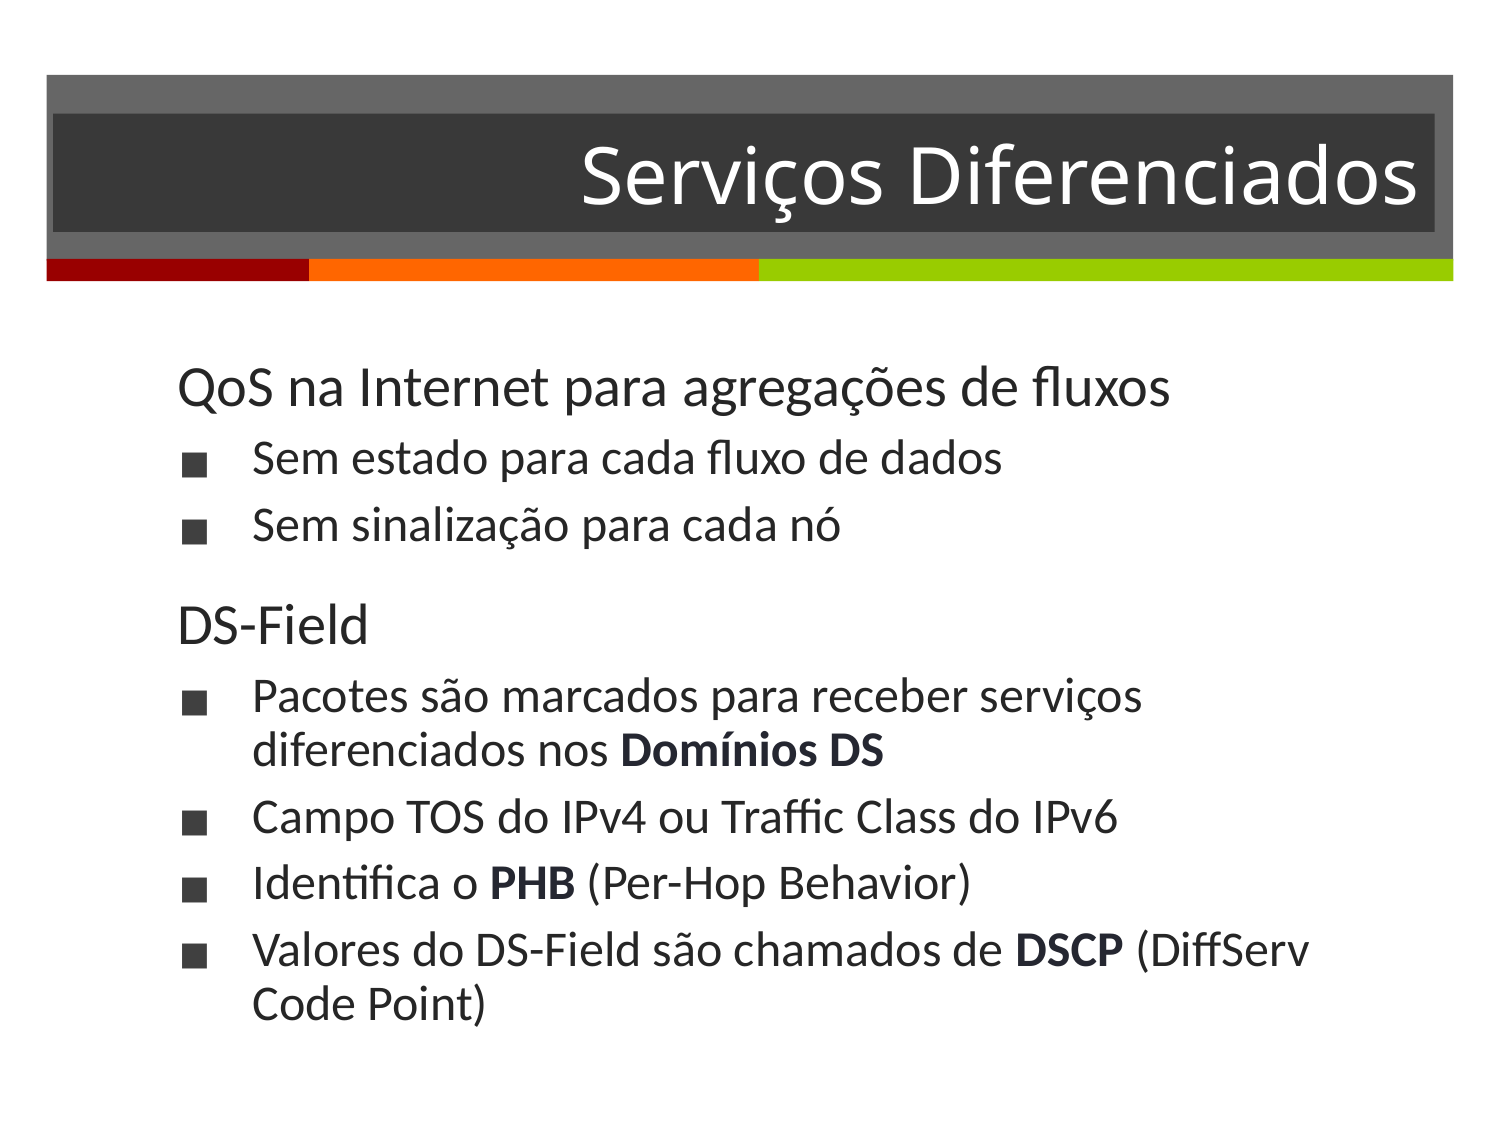

# Serviços Diferenciados
QoS na Internet para agregações de fluxos
Sem estado para cada fluxo de dados
Sem sinalização para cada nó
DS-Field
Pacotes são marcados para receber serviços diferenciados nos Domínios DS
Campo TOS do IPv4 ou Traffic Class do IPv6
Identifica o PHB (Per-Hop Behavior)
Valores do DS-Field são chamados de DSCP (DiffServ Code Point)